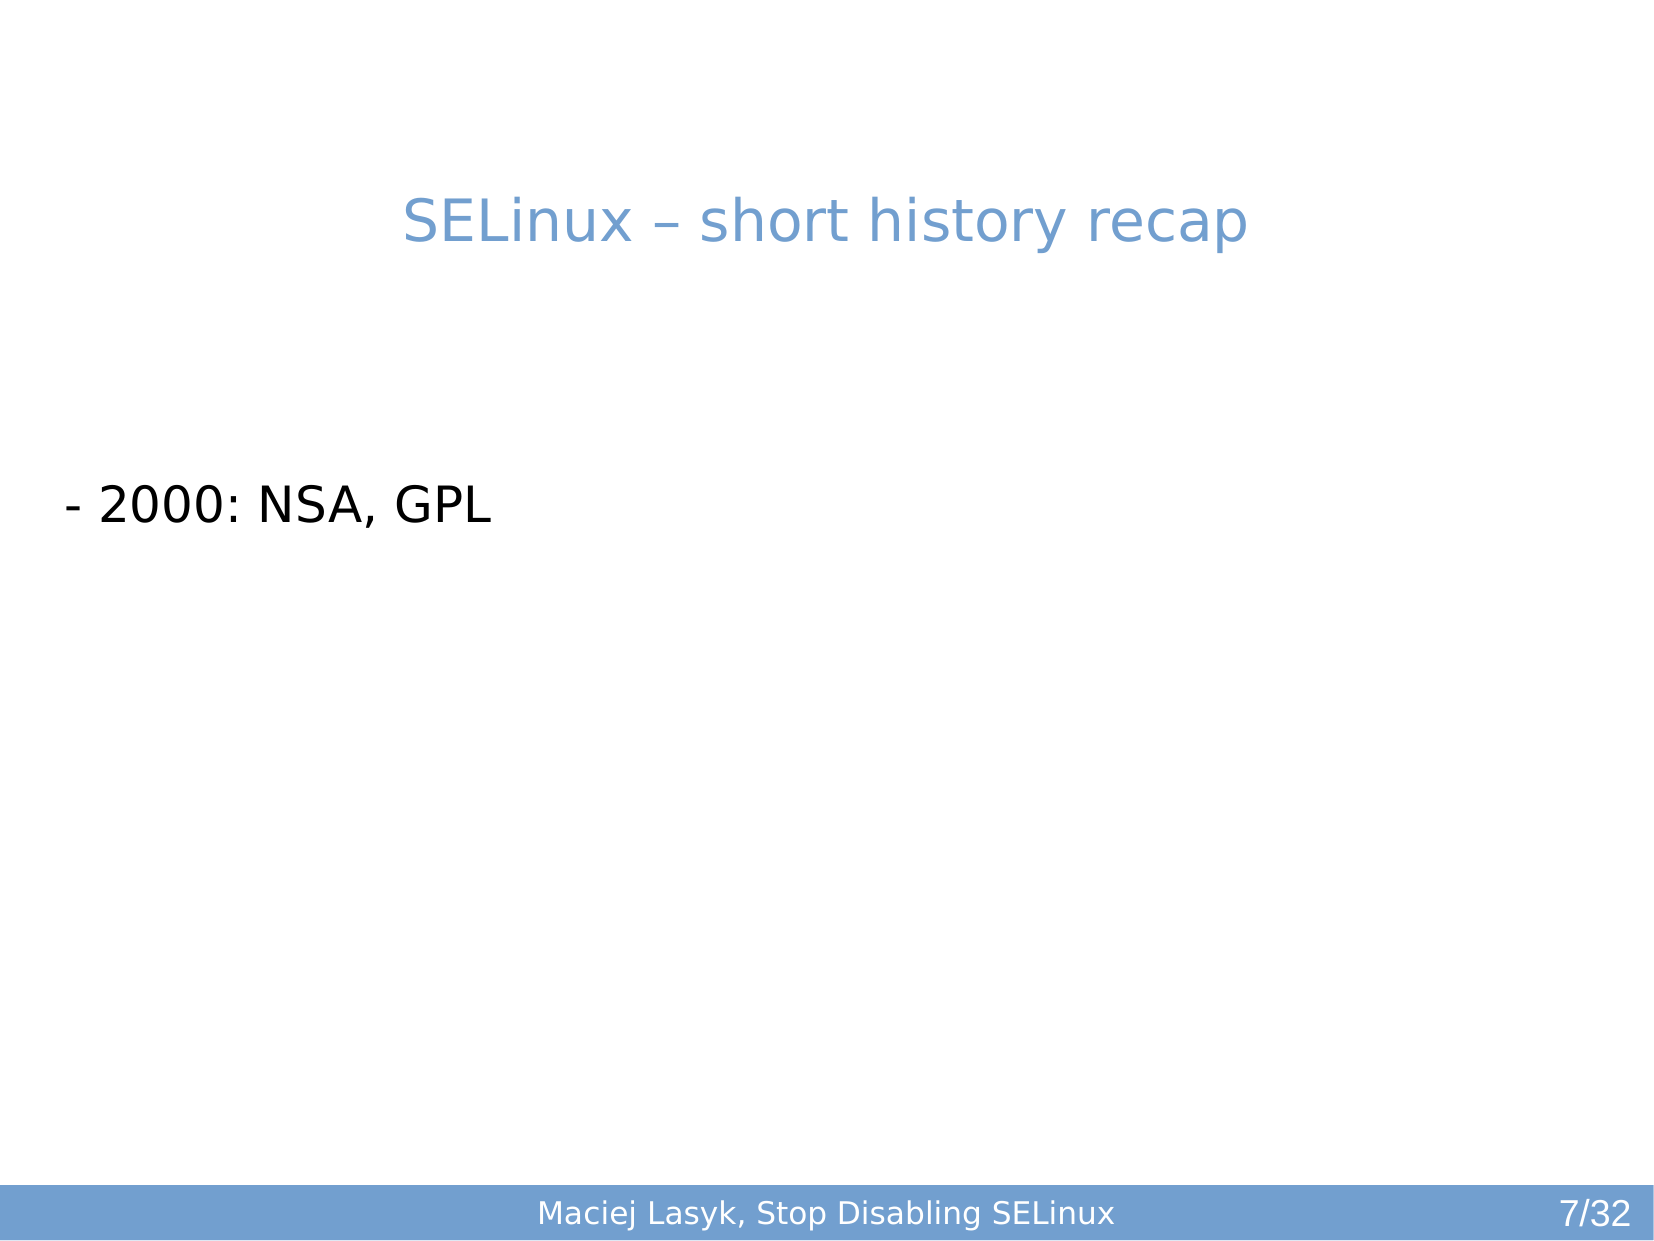

SELinux – short history recap
- 2000: NSA, GPL
 7/32
Maciej Lasyk, High Availability Explained
Maciej Lasyk, Stop Disabling SELinux